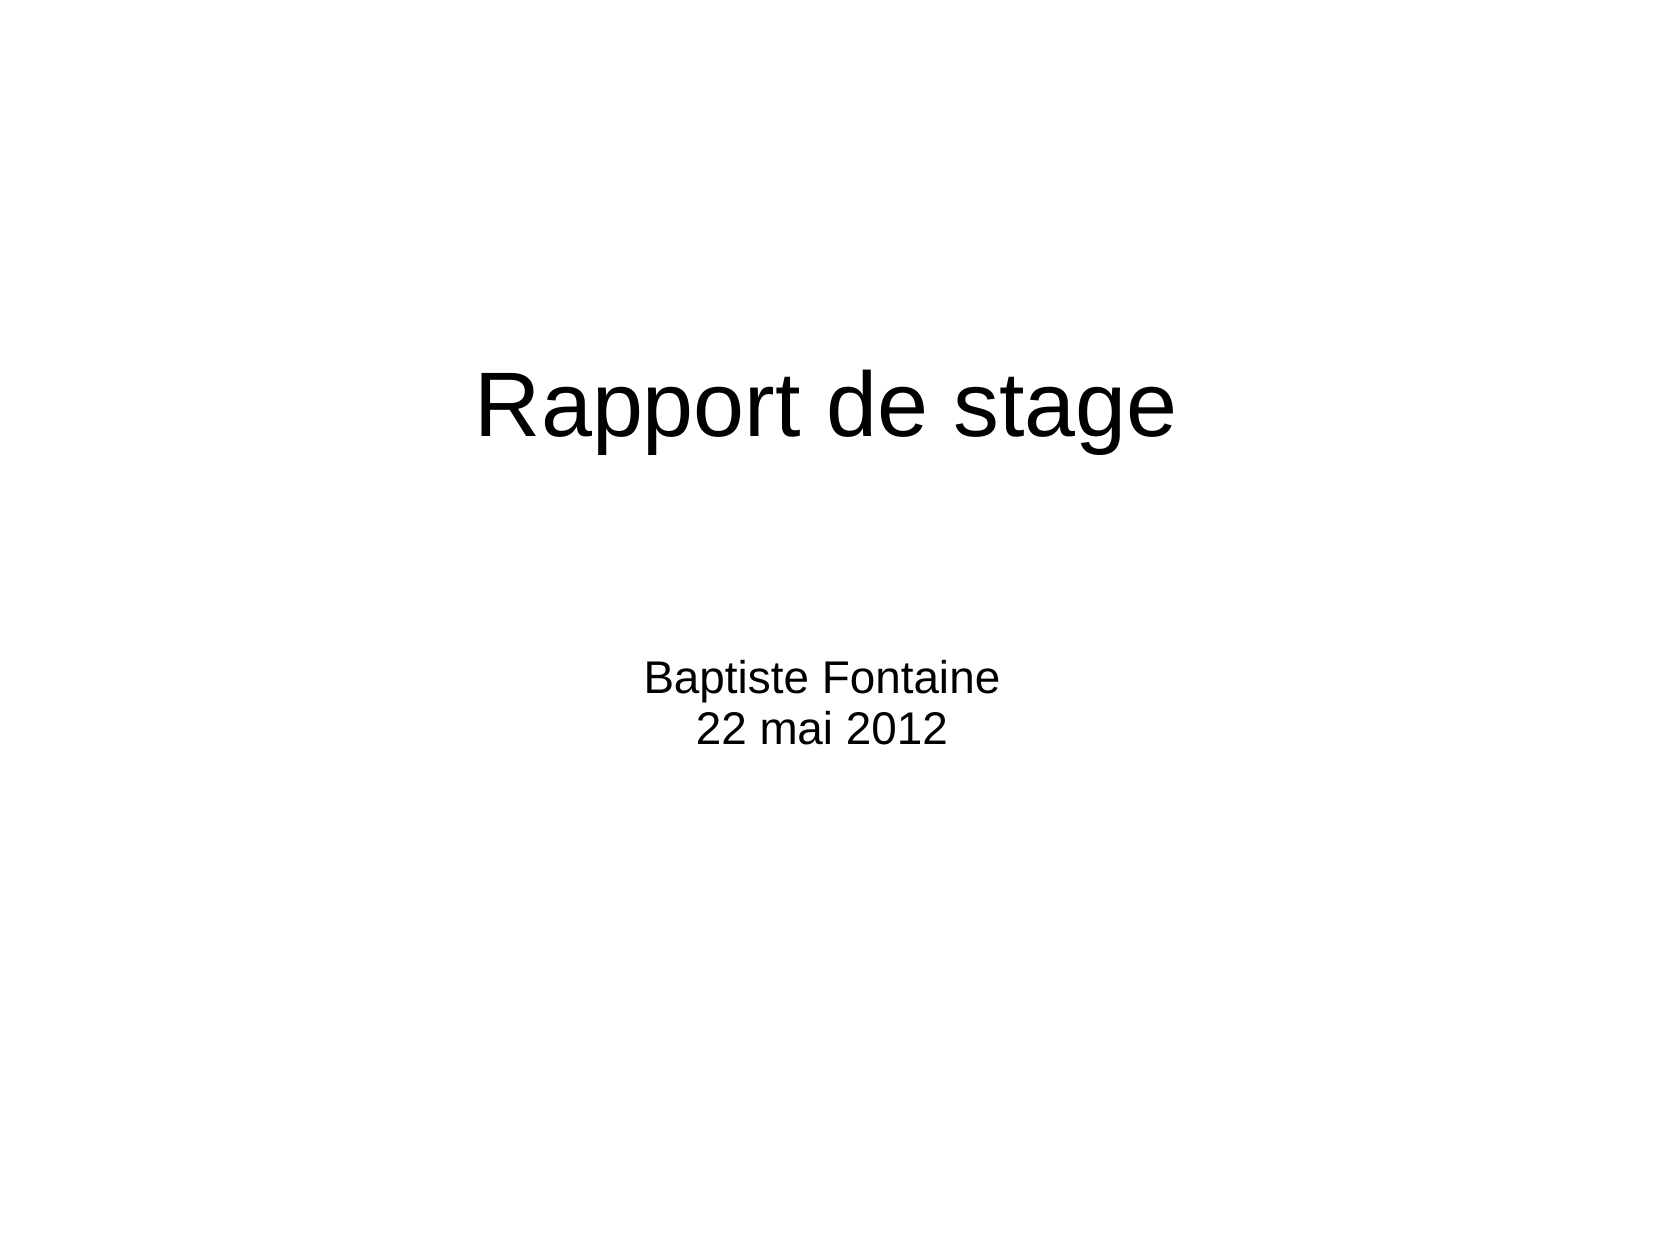

# Rapport de stage
Baptiste Fontaine
22 mai 2012